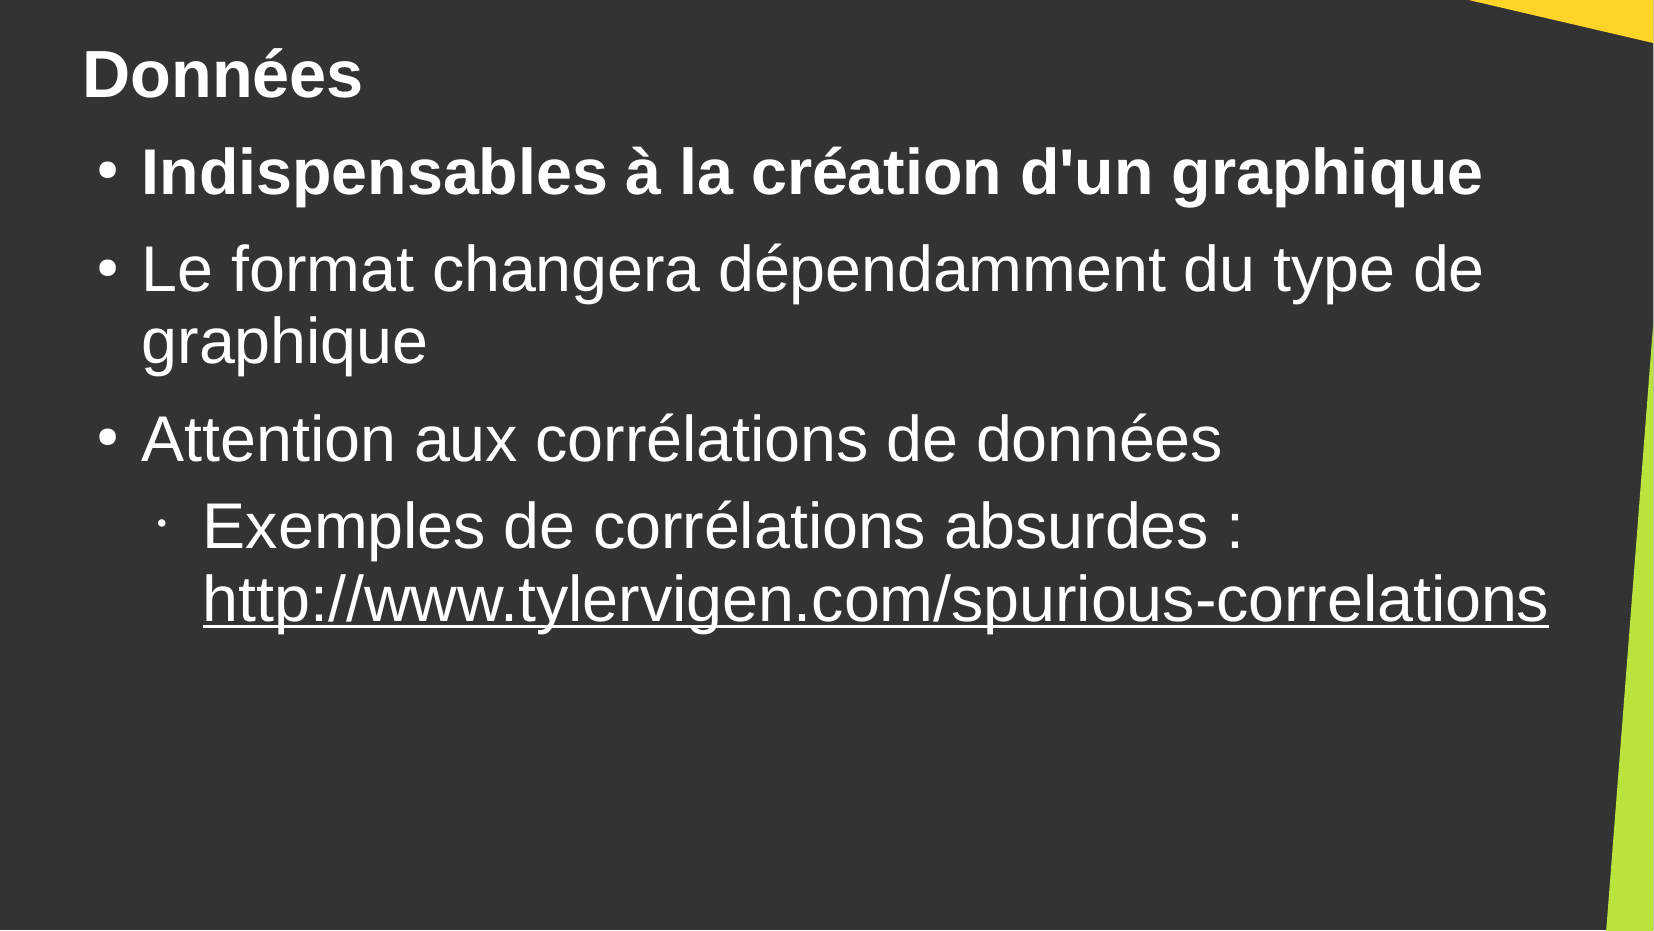

# Données
Indispensables à la création d'un graphique
Le format changera dépendamment du type de graphique
Attention aux corrélations de données
Exemples de corrélations absurdes : http://www.tylervigen.com/spurious-correlations